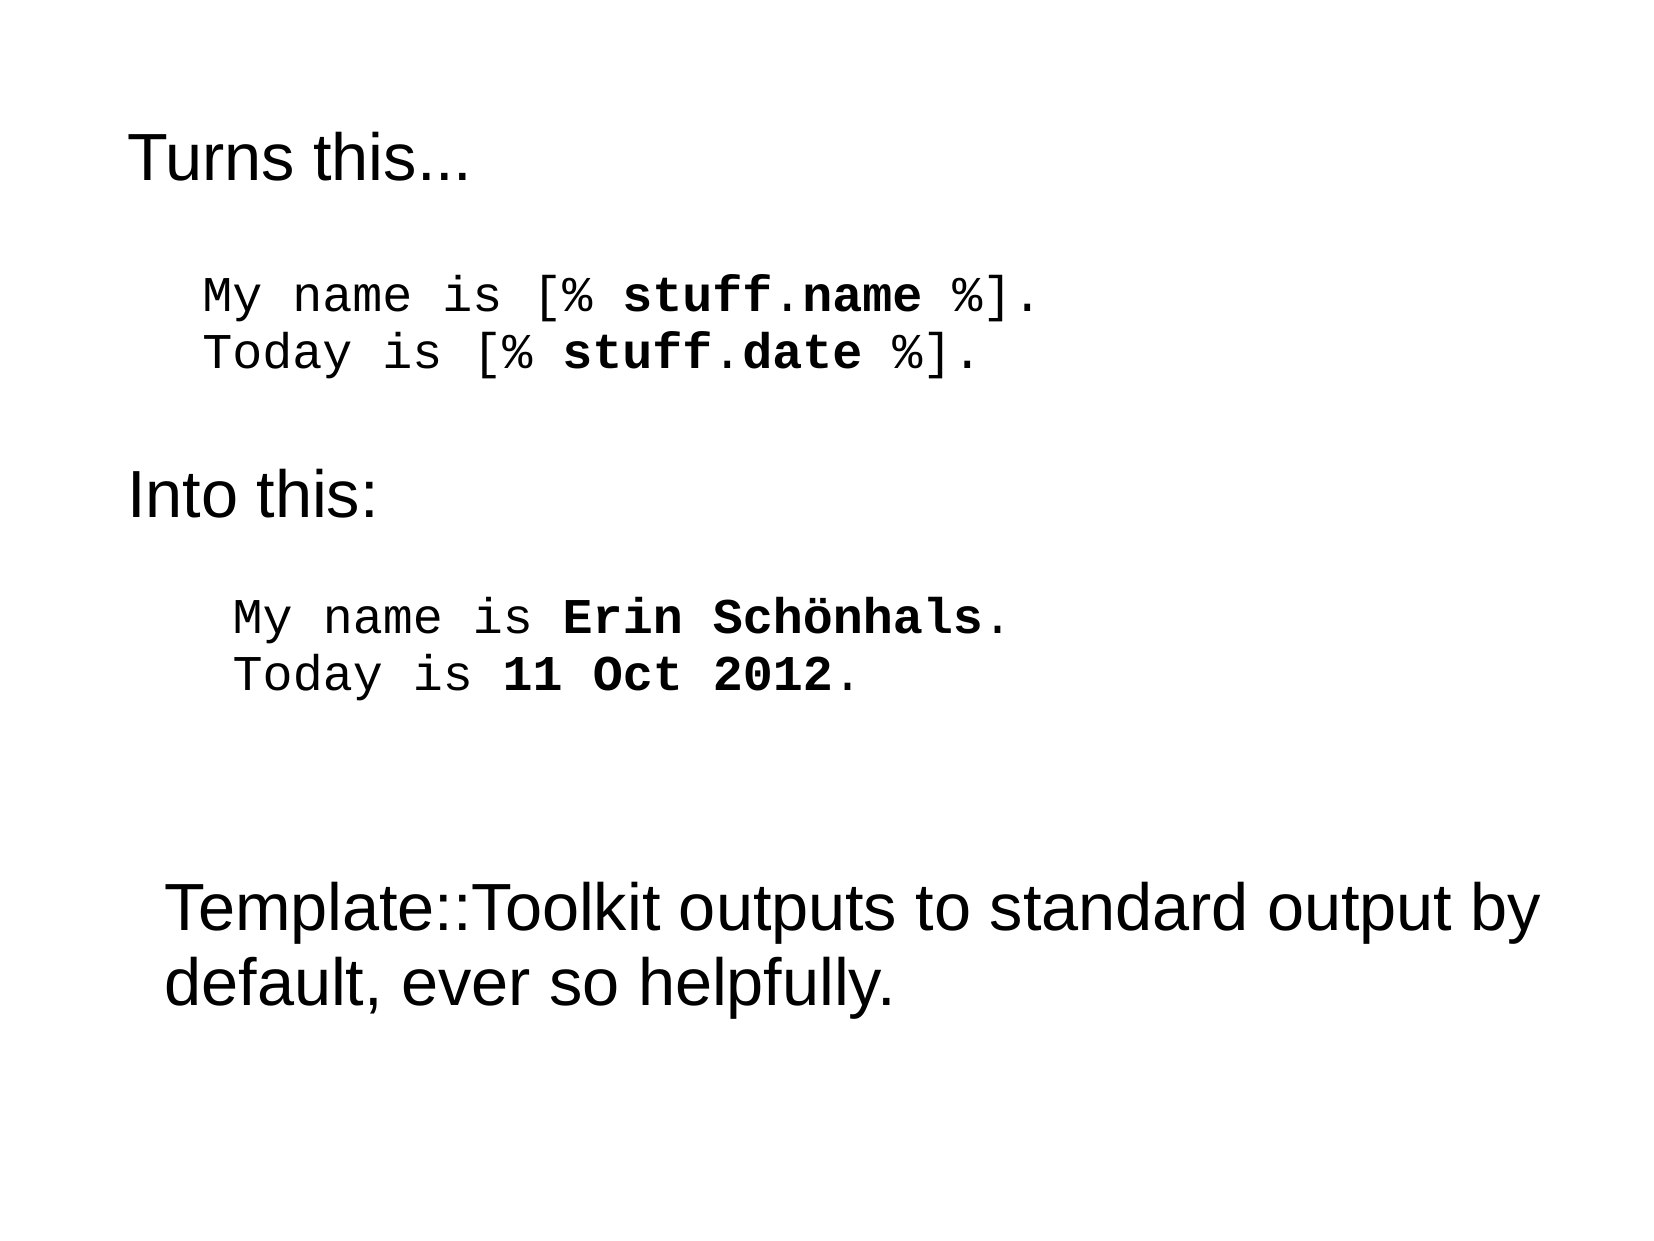

Turns this...
My name is [% stuff.name %].
Today is [% stuff.date %].
Into this:
My name is Erin Schönhals.
Today is 11 Oct 2012.
Template::Toolkit outputs to standard output by
default, ever so helpfully.